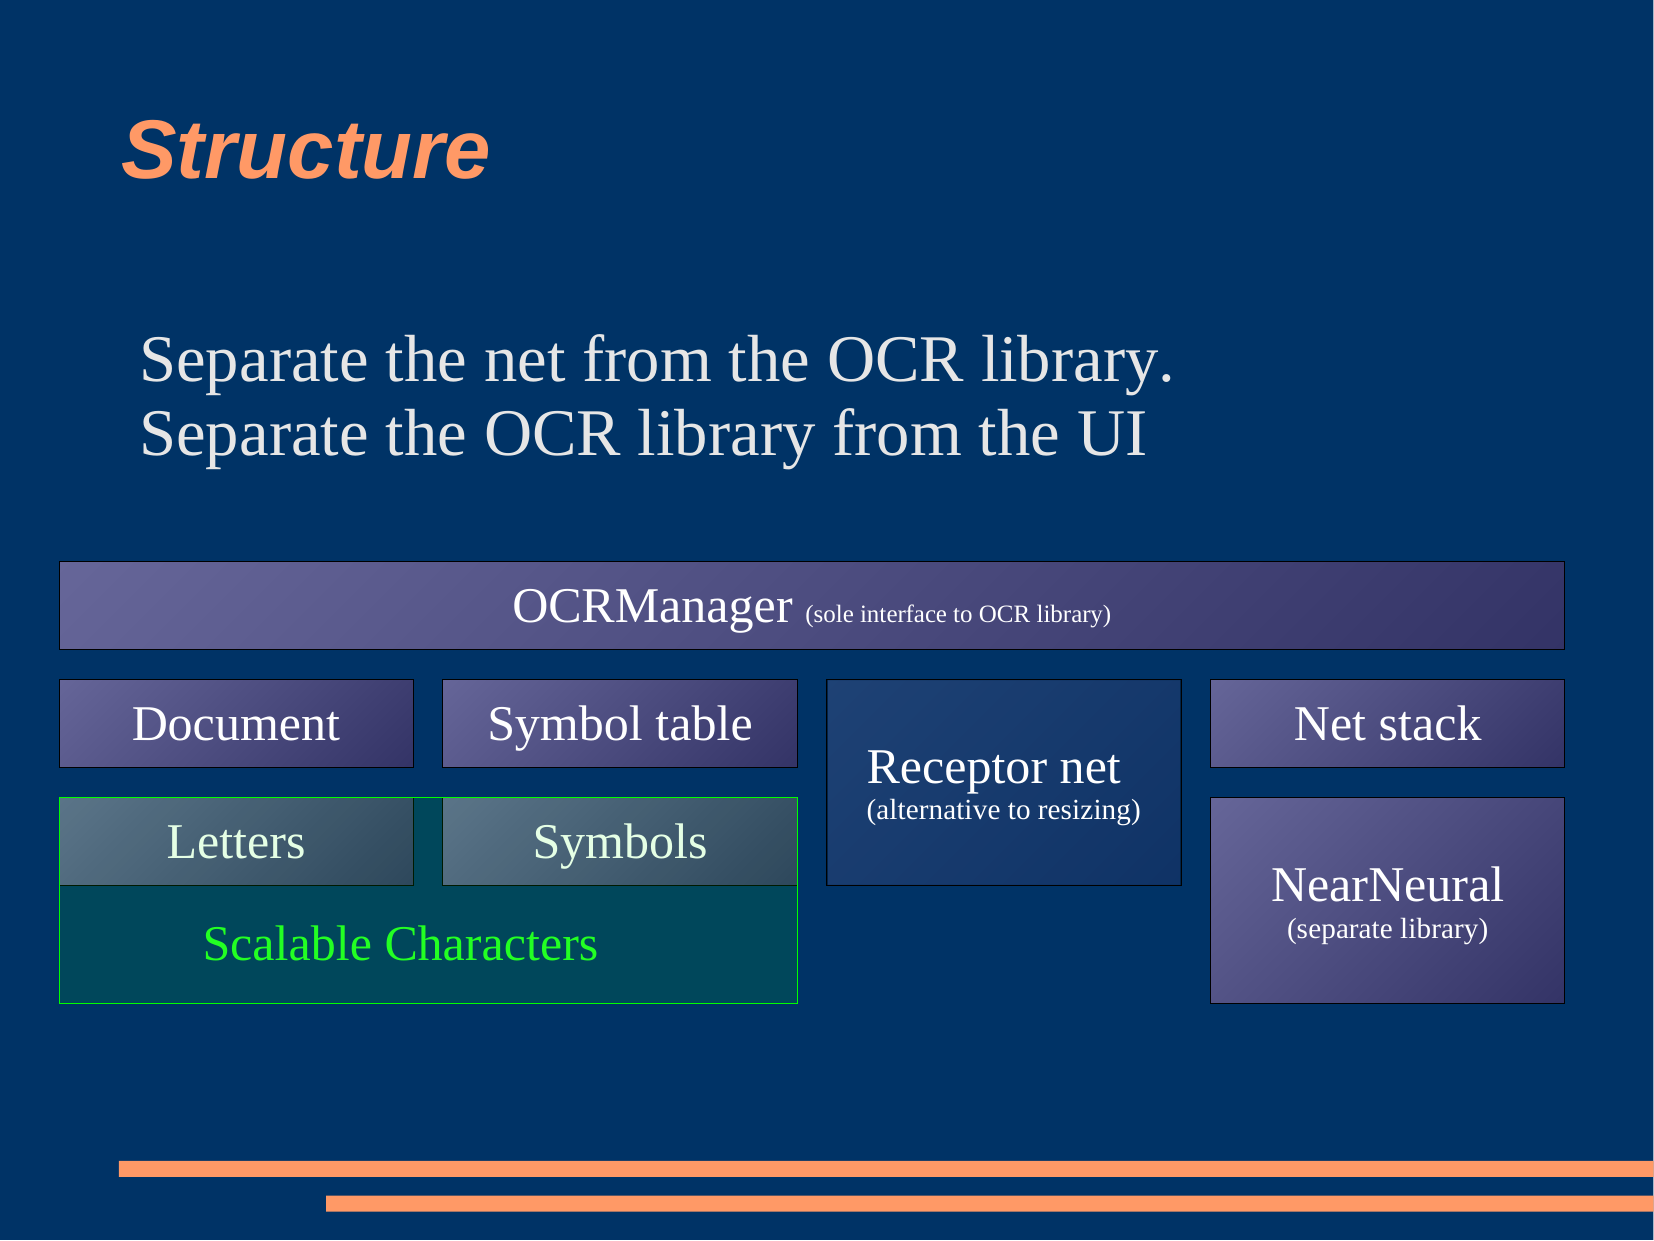

# Structure
Separate the net from the OCR library.
Separate the OCR library from the UI
OCRManager (sole interface to OCR library)
Document
Symbol table
Receptor net
(alternative to resizing)
Net stack
Letters
Symbols
NearNeural
(separate library)
Scalable Characters